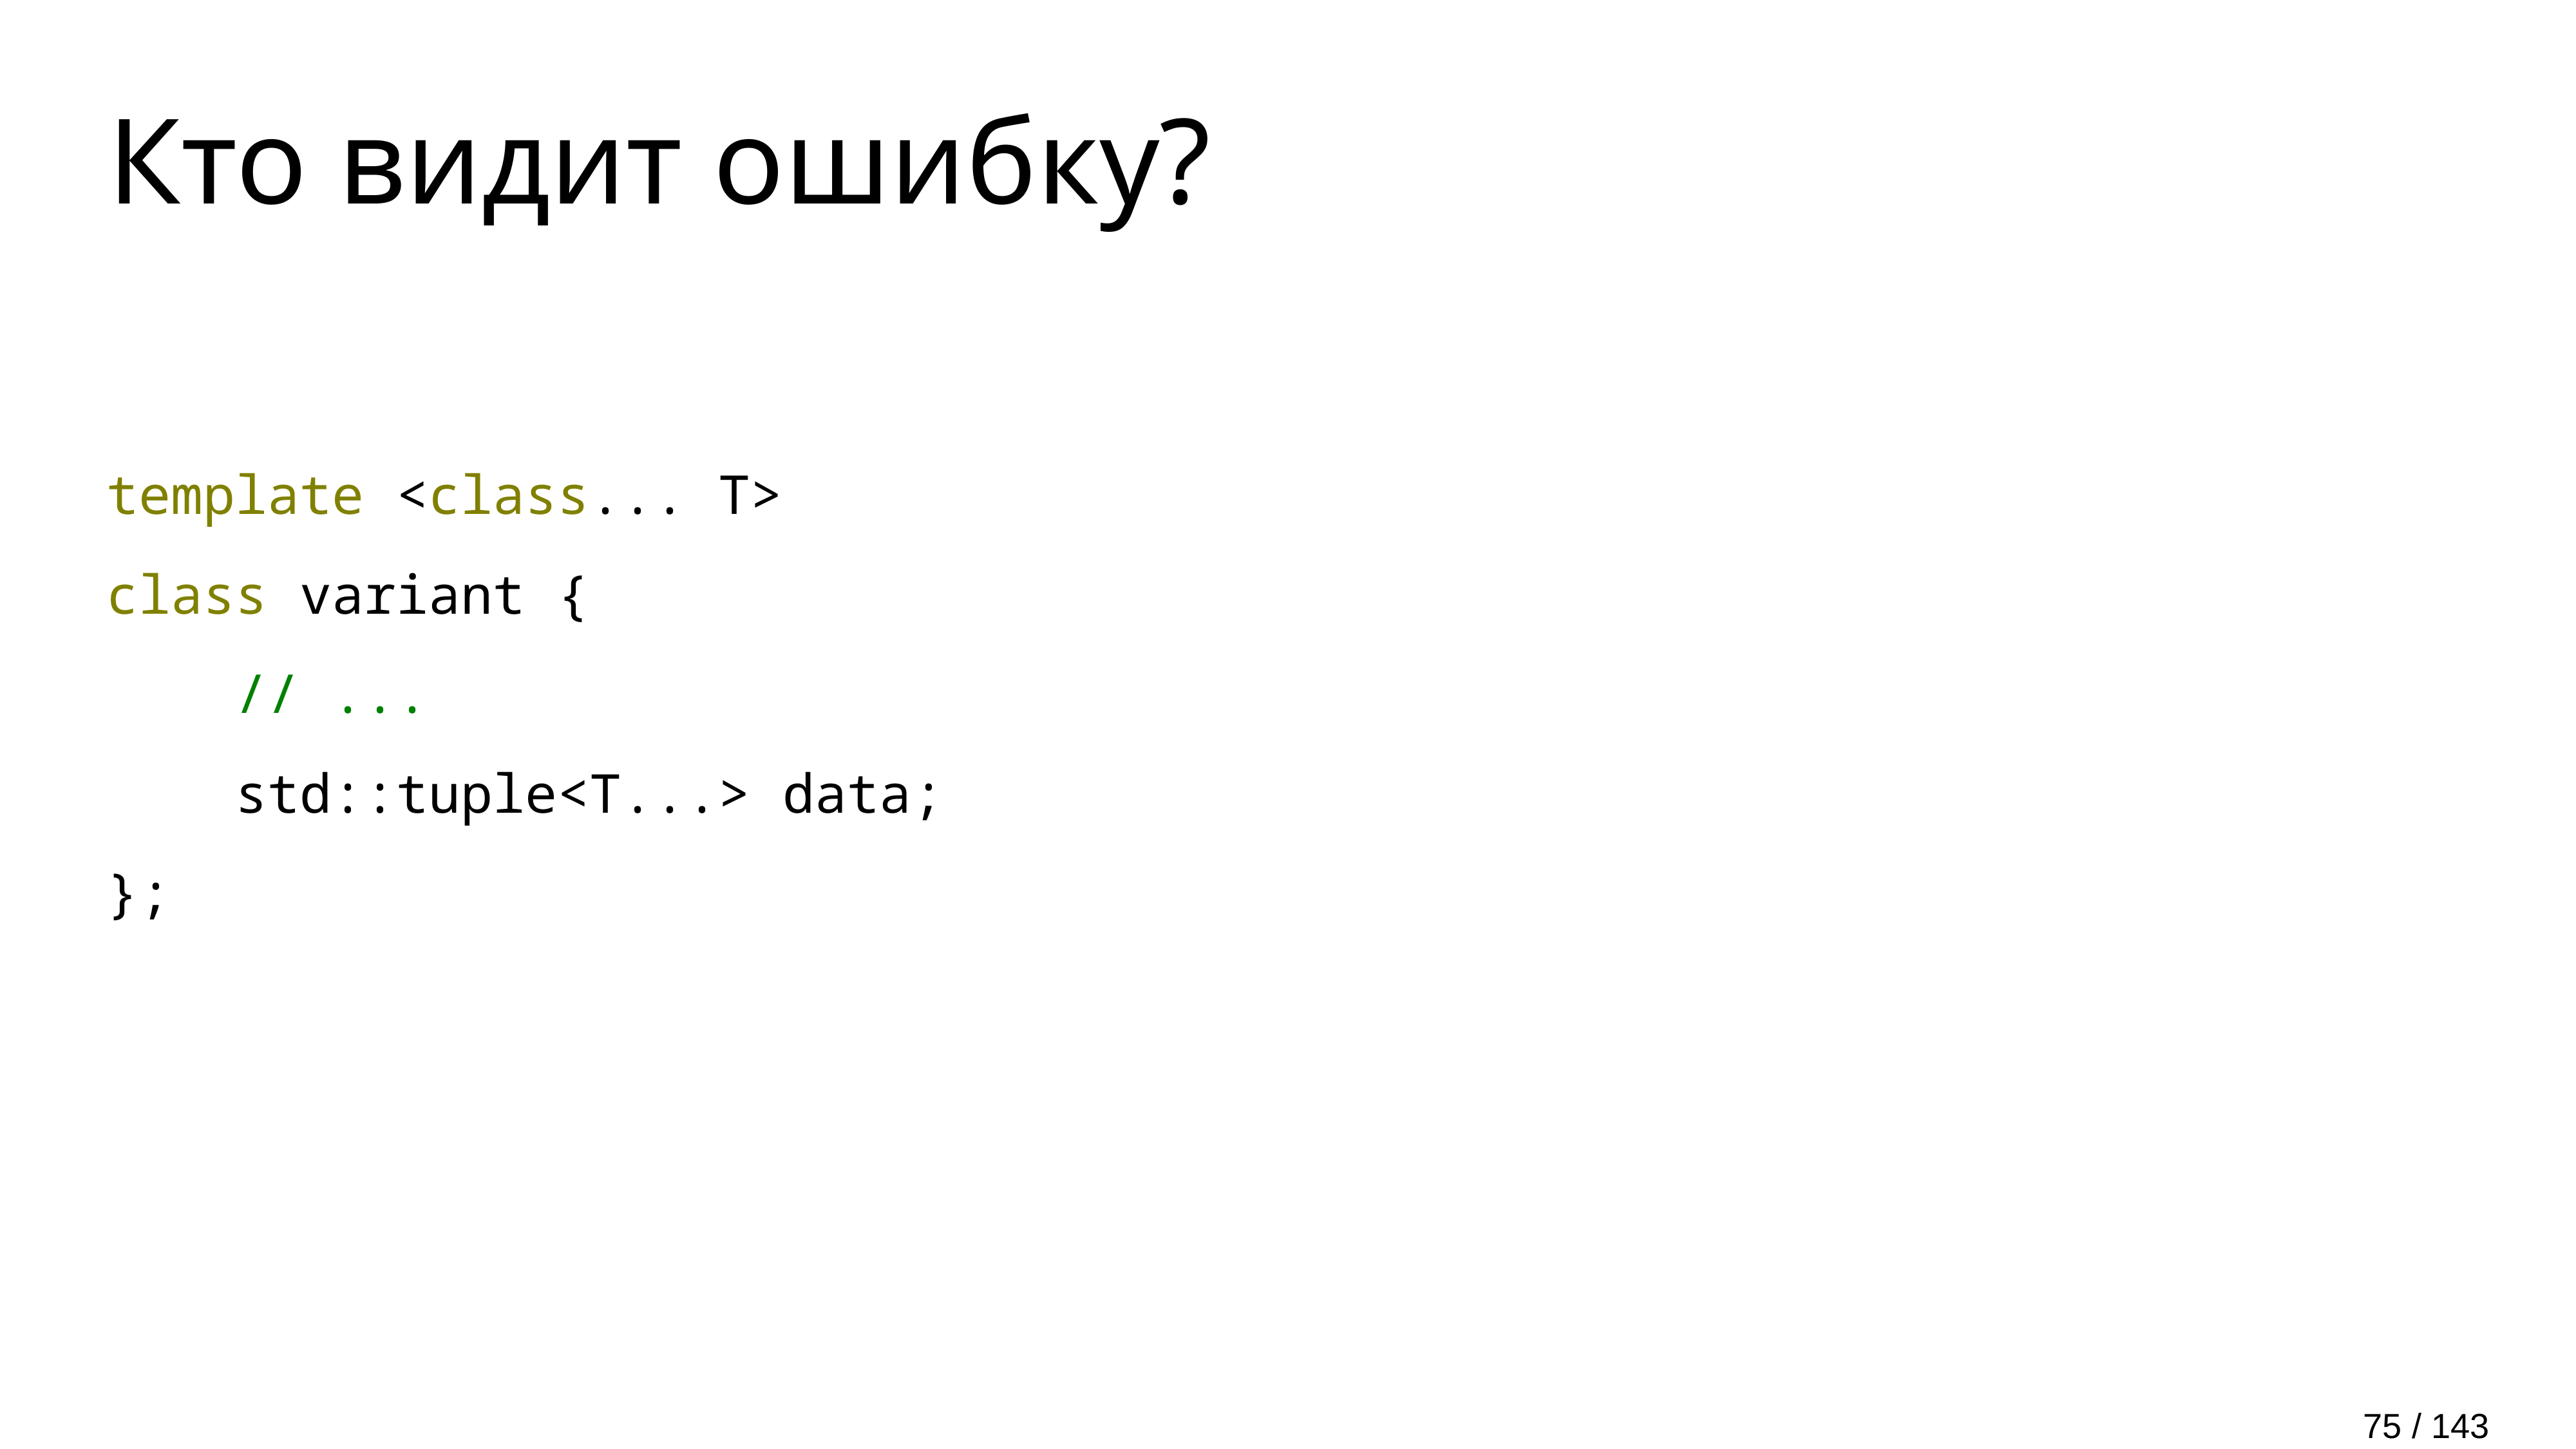

# Кто видит ошибку?
template <class... T>
class variant {
 // ...
 std::tuple<T...> data;
};